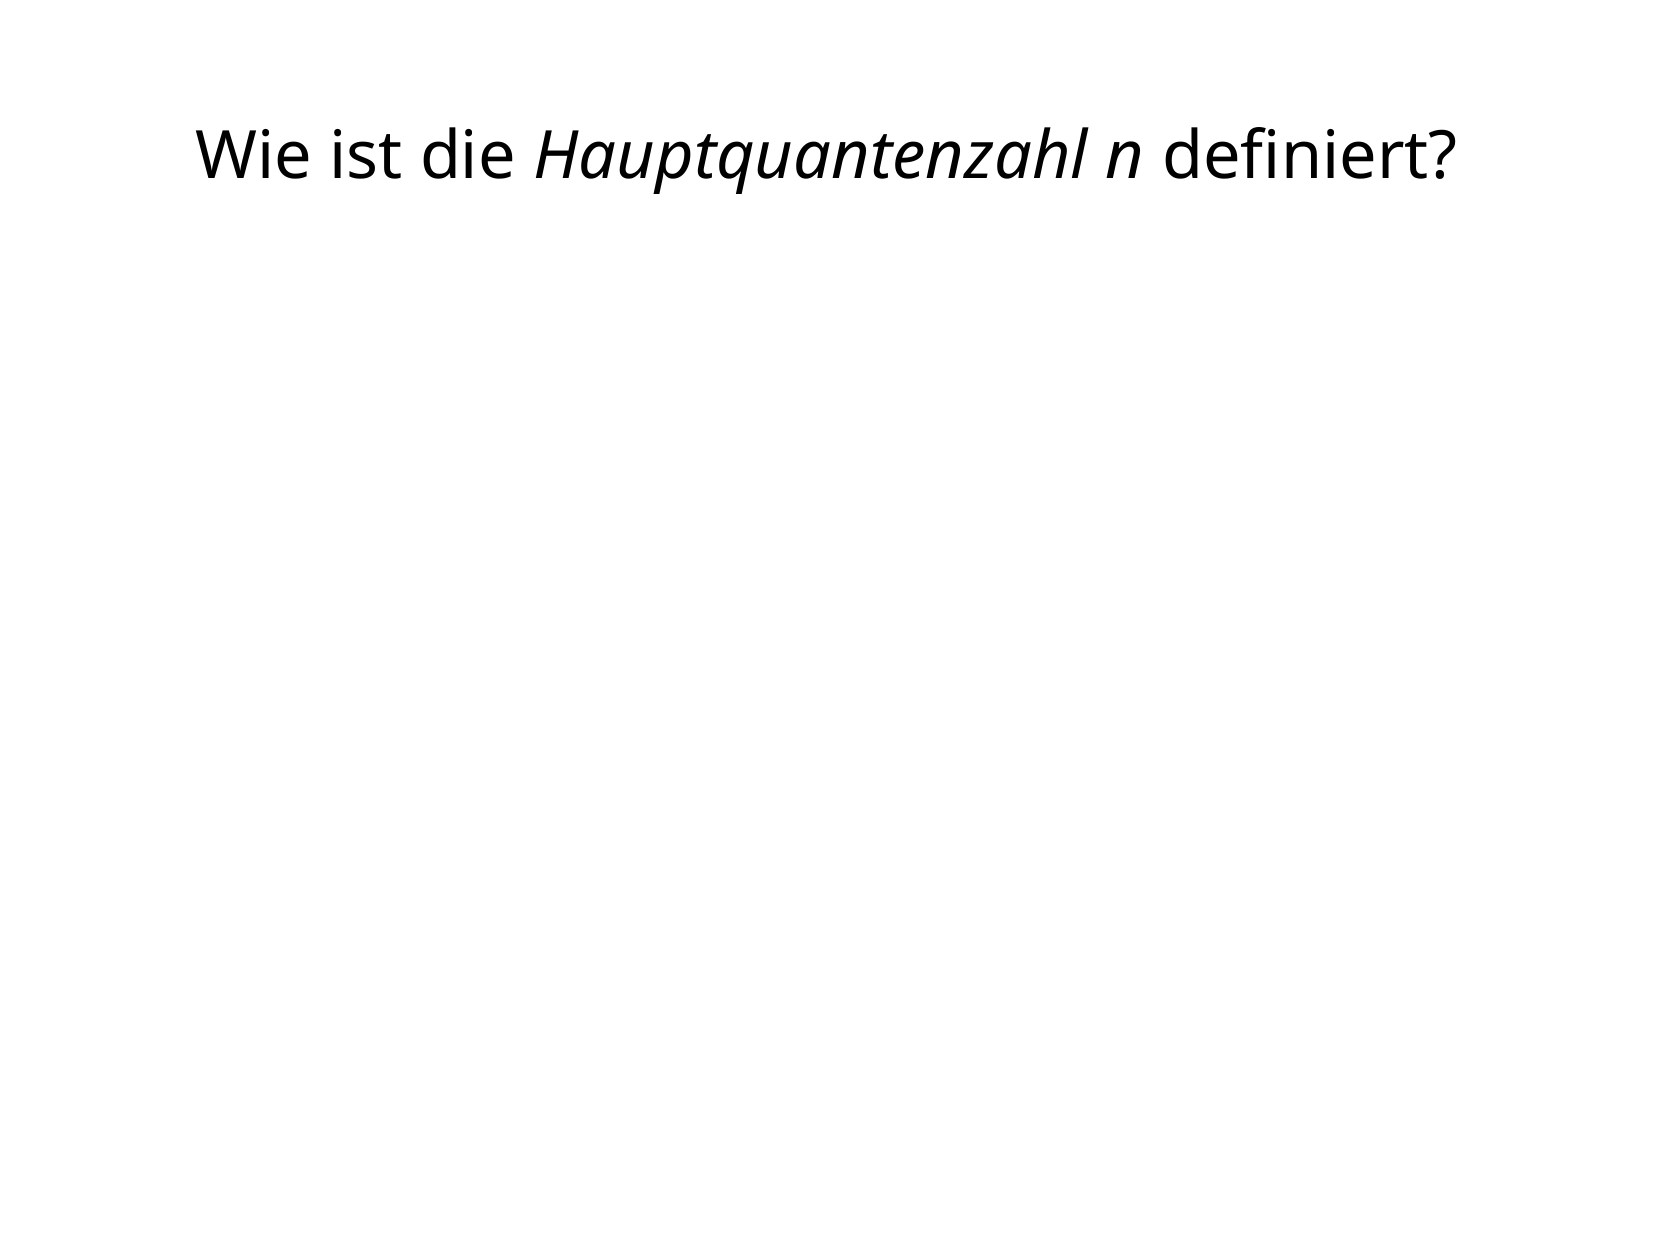

# Wie ist die Hauptquantenzahl n definiert?